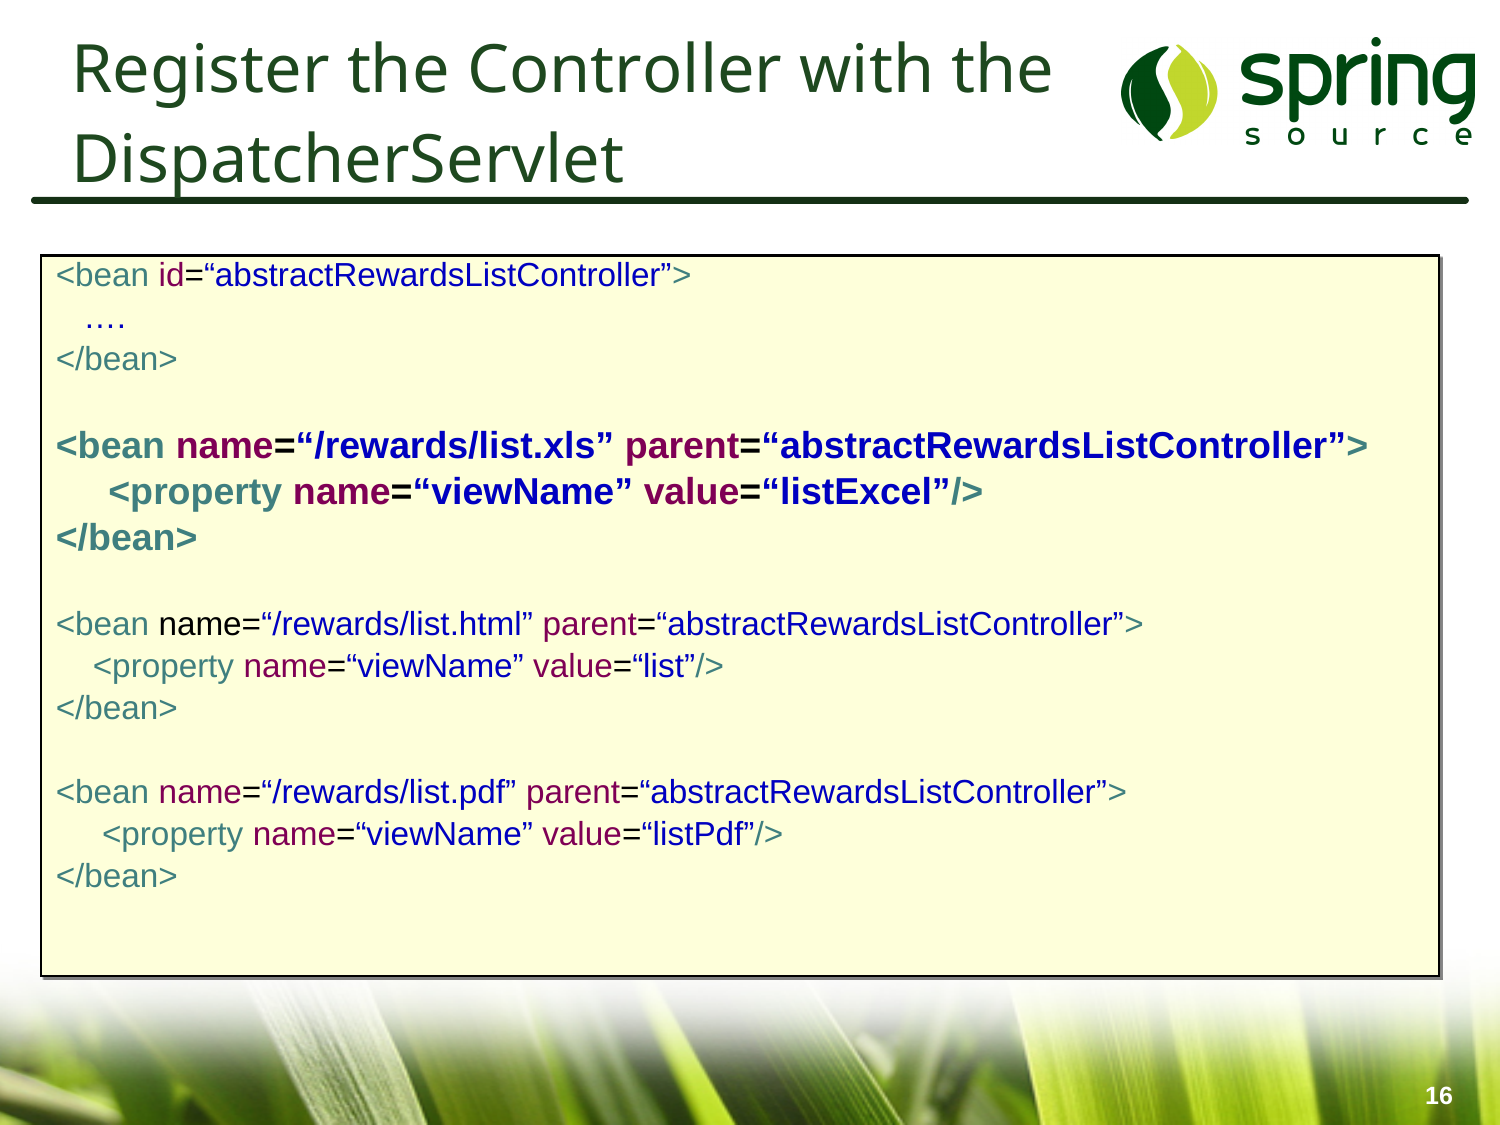

# Register the Controller with the DispatcherServlet
<bean id=“abstractRewardsListController”>
 ….
</bean>
<bean name=“/rewards/list.xls” parent=“abstractRewardsListController”>
 <property name=“viewName” value=“listExcel”/>
</bean>
<bean name=“/rewards/list.html” parent=“abstractRewardsListController”>
 <property name=“viewName” value=“list”/>
</bean>
<bean name=“/rewards/list.pdf” parent=“abstractRewardsListController”>
 <property name=“viewName” value=“listPdf”/>
</bean>